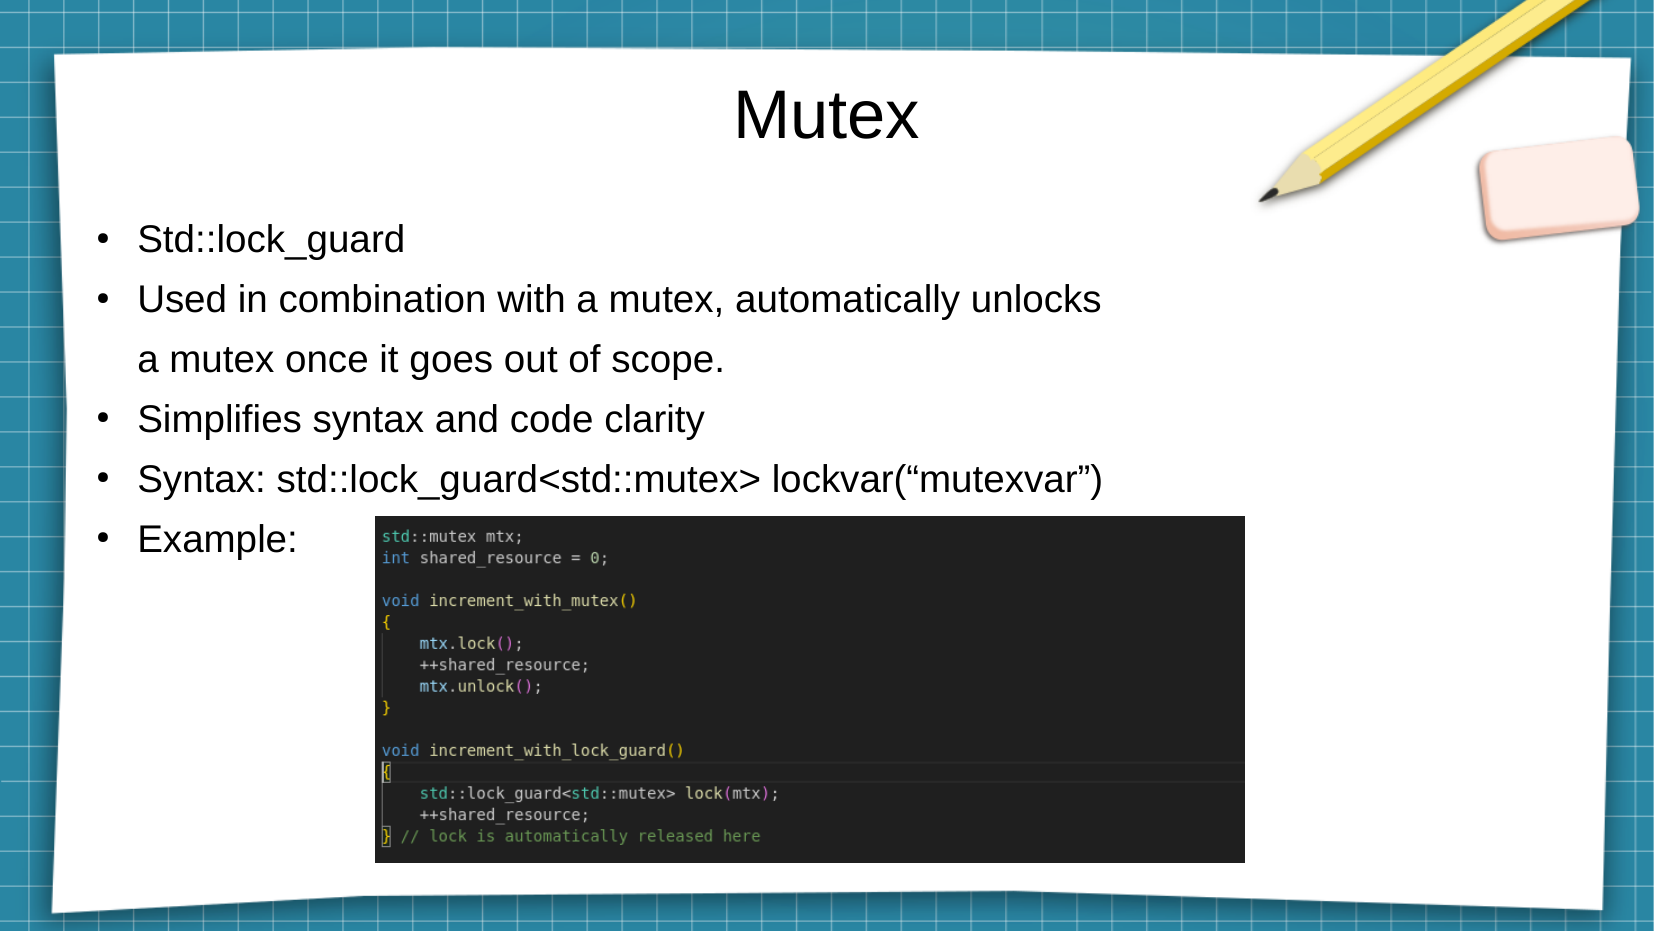

# Mutex
Std::lock_guard
Used in combination with a mutex, automatically unlocks
a mutex once it goes out of scope.
Simplifies syntax and code clarity
Syntax: std::lock_guard<std::mutex> lockvar(“mutexvar”)
Example: